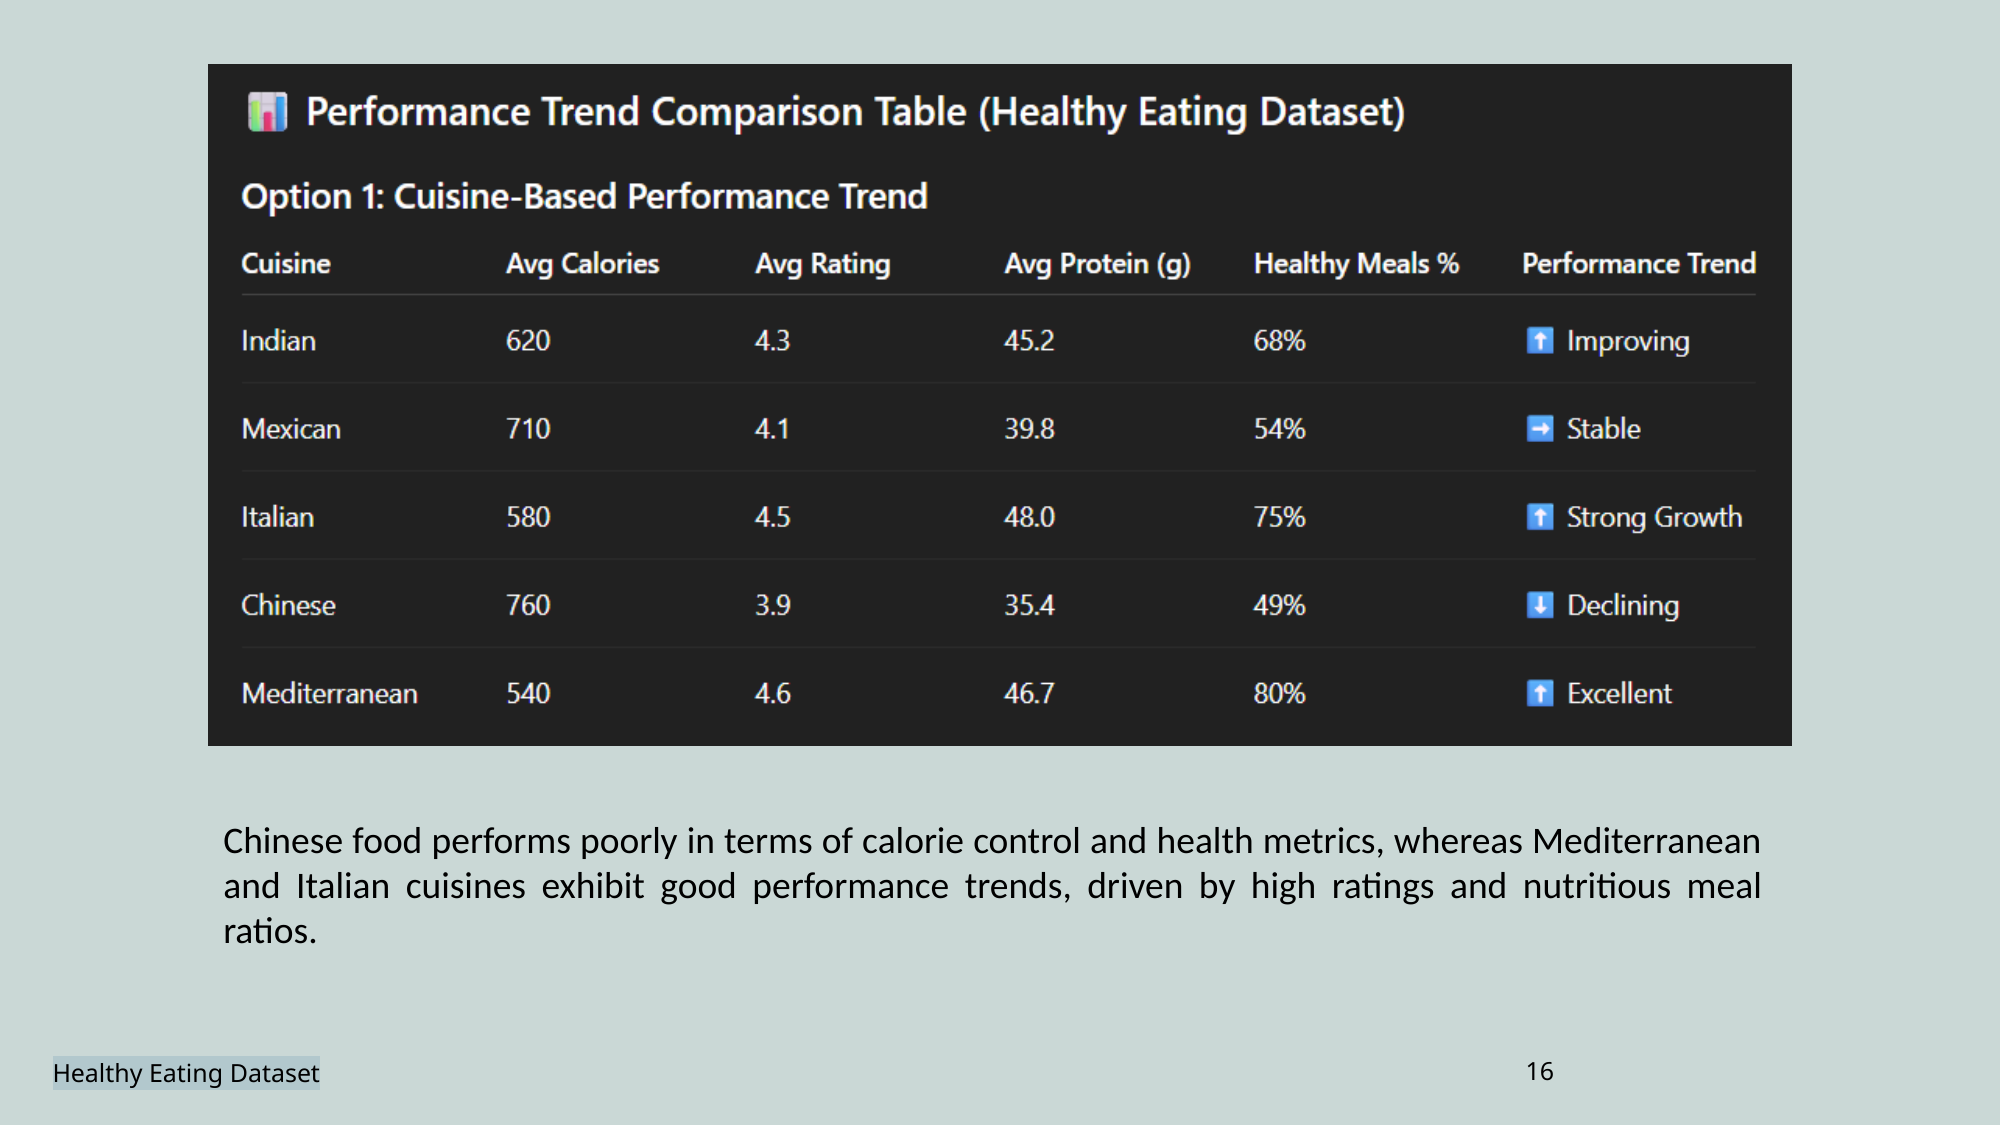

# Chinese food performs poorly in terms of calorie control and health metrics, whereas Mediterranean and Italian cuisines exhibit good performance trends, driven by high ratings and nutritious meal ratios.
Healthy Eating Dataset